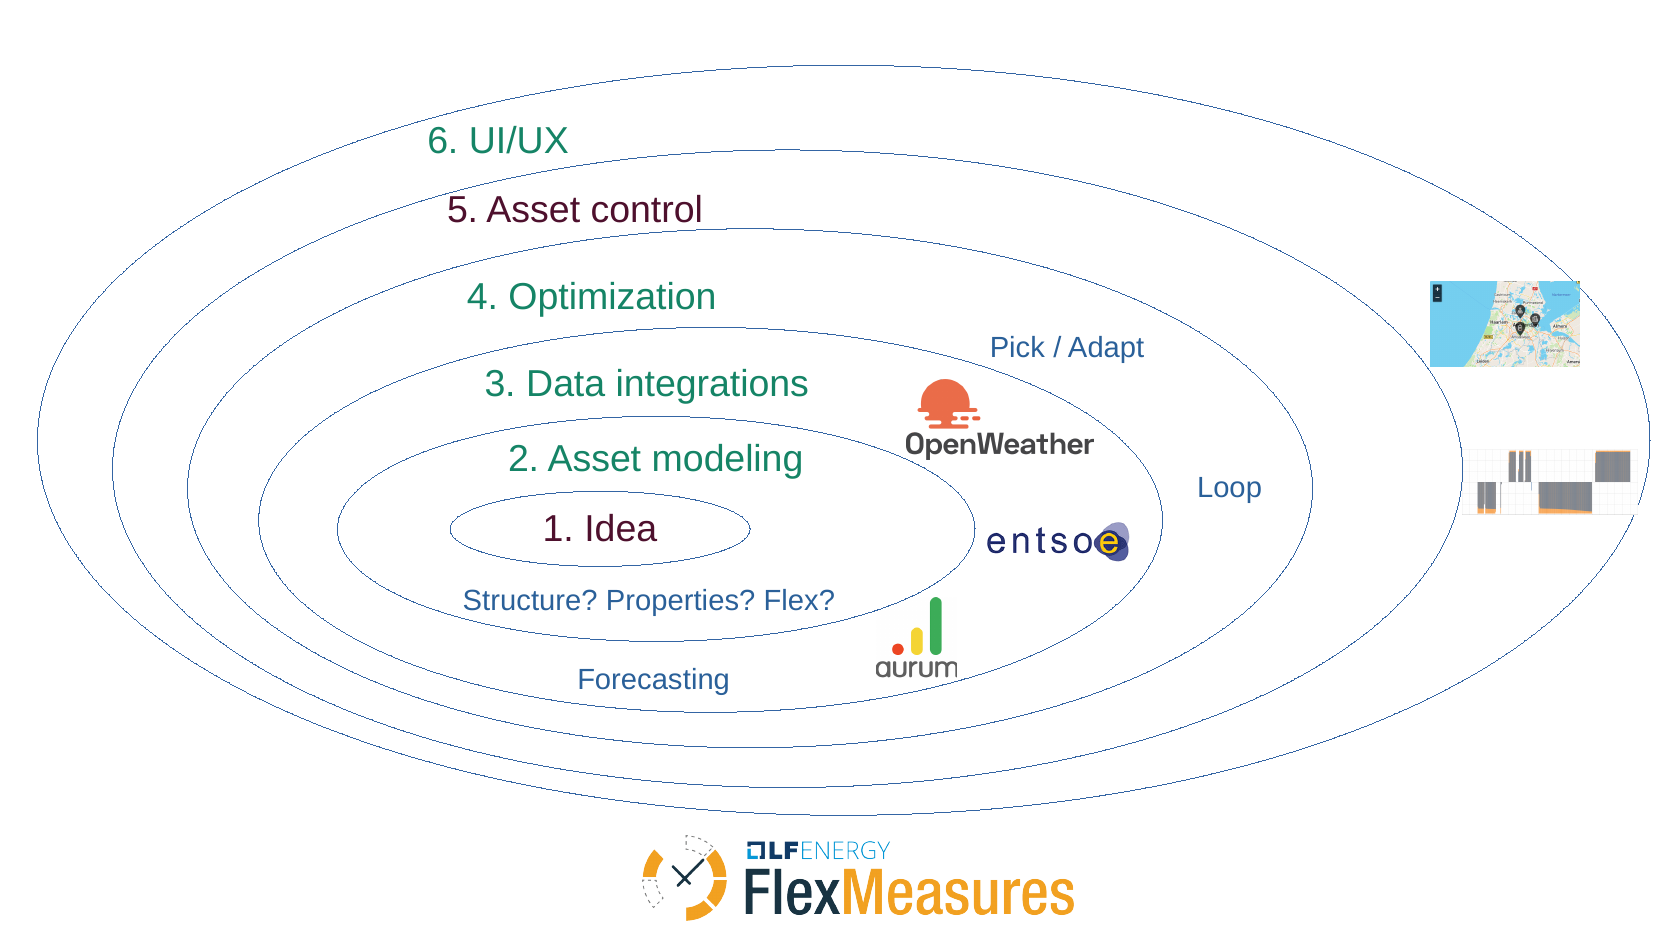

6. UI/UX
5. Asset control
4. Optimization
Pick / Adapt
3. Data integrations
2. Asset modeling
Loop
1. Idea
Structure? Properties? Flex?
Forecasting